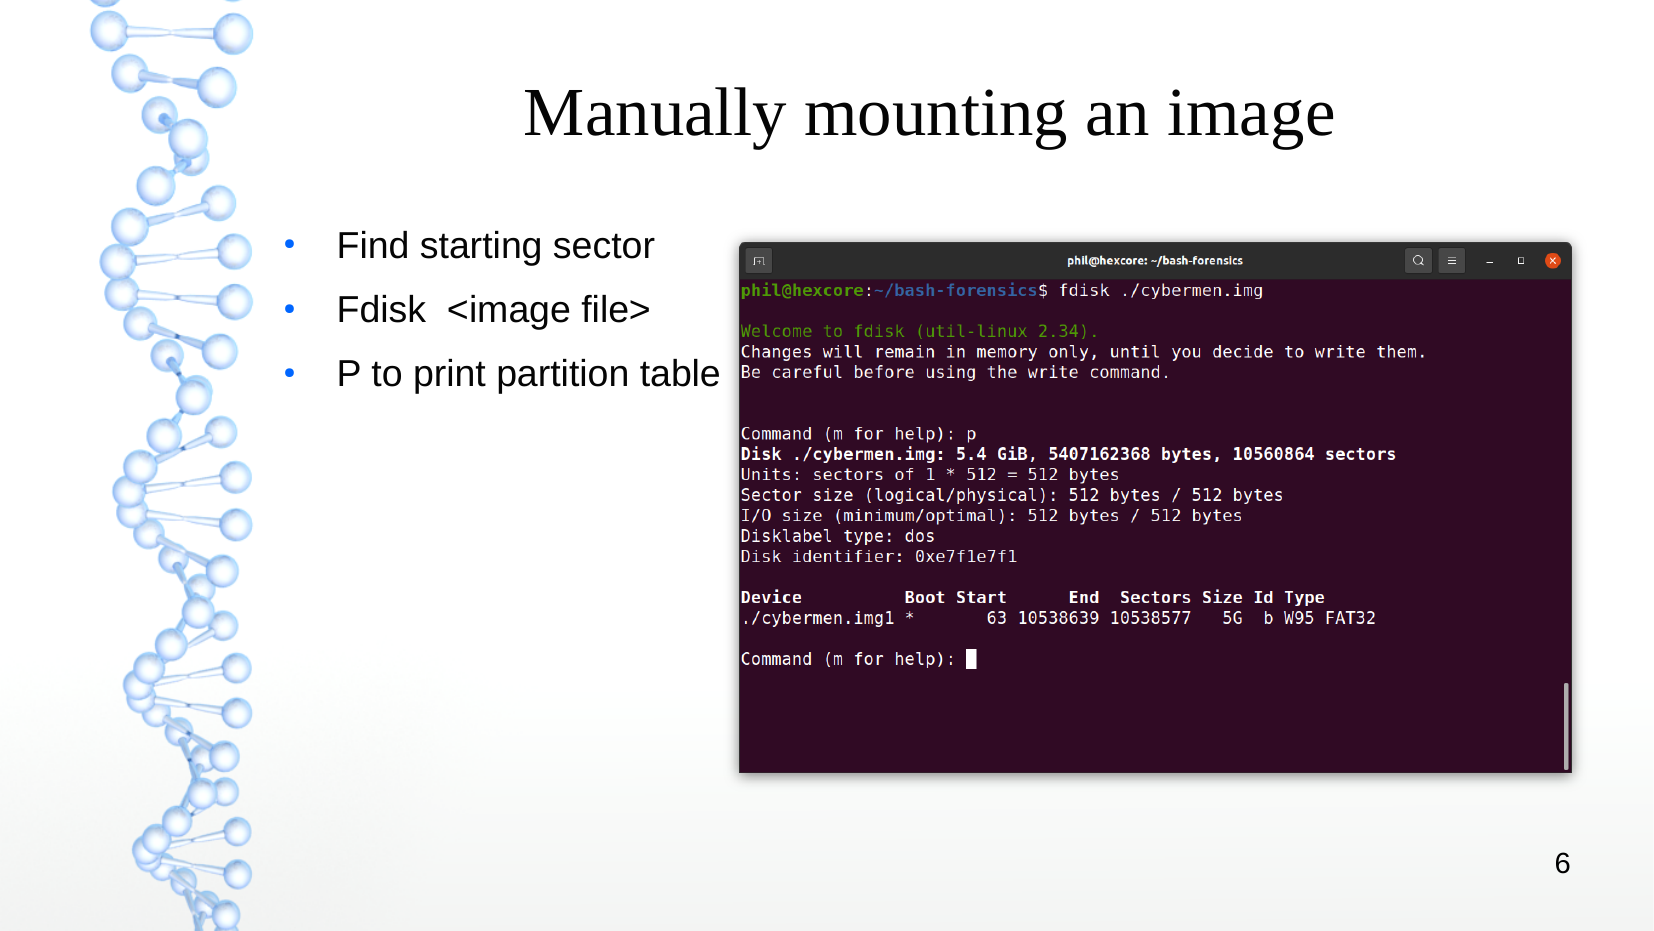

# Manually mounting an image
Find starting sector
Fdisk <image file>
P to print partition table
6